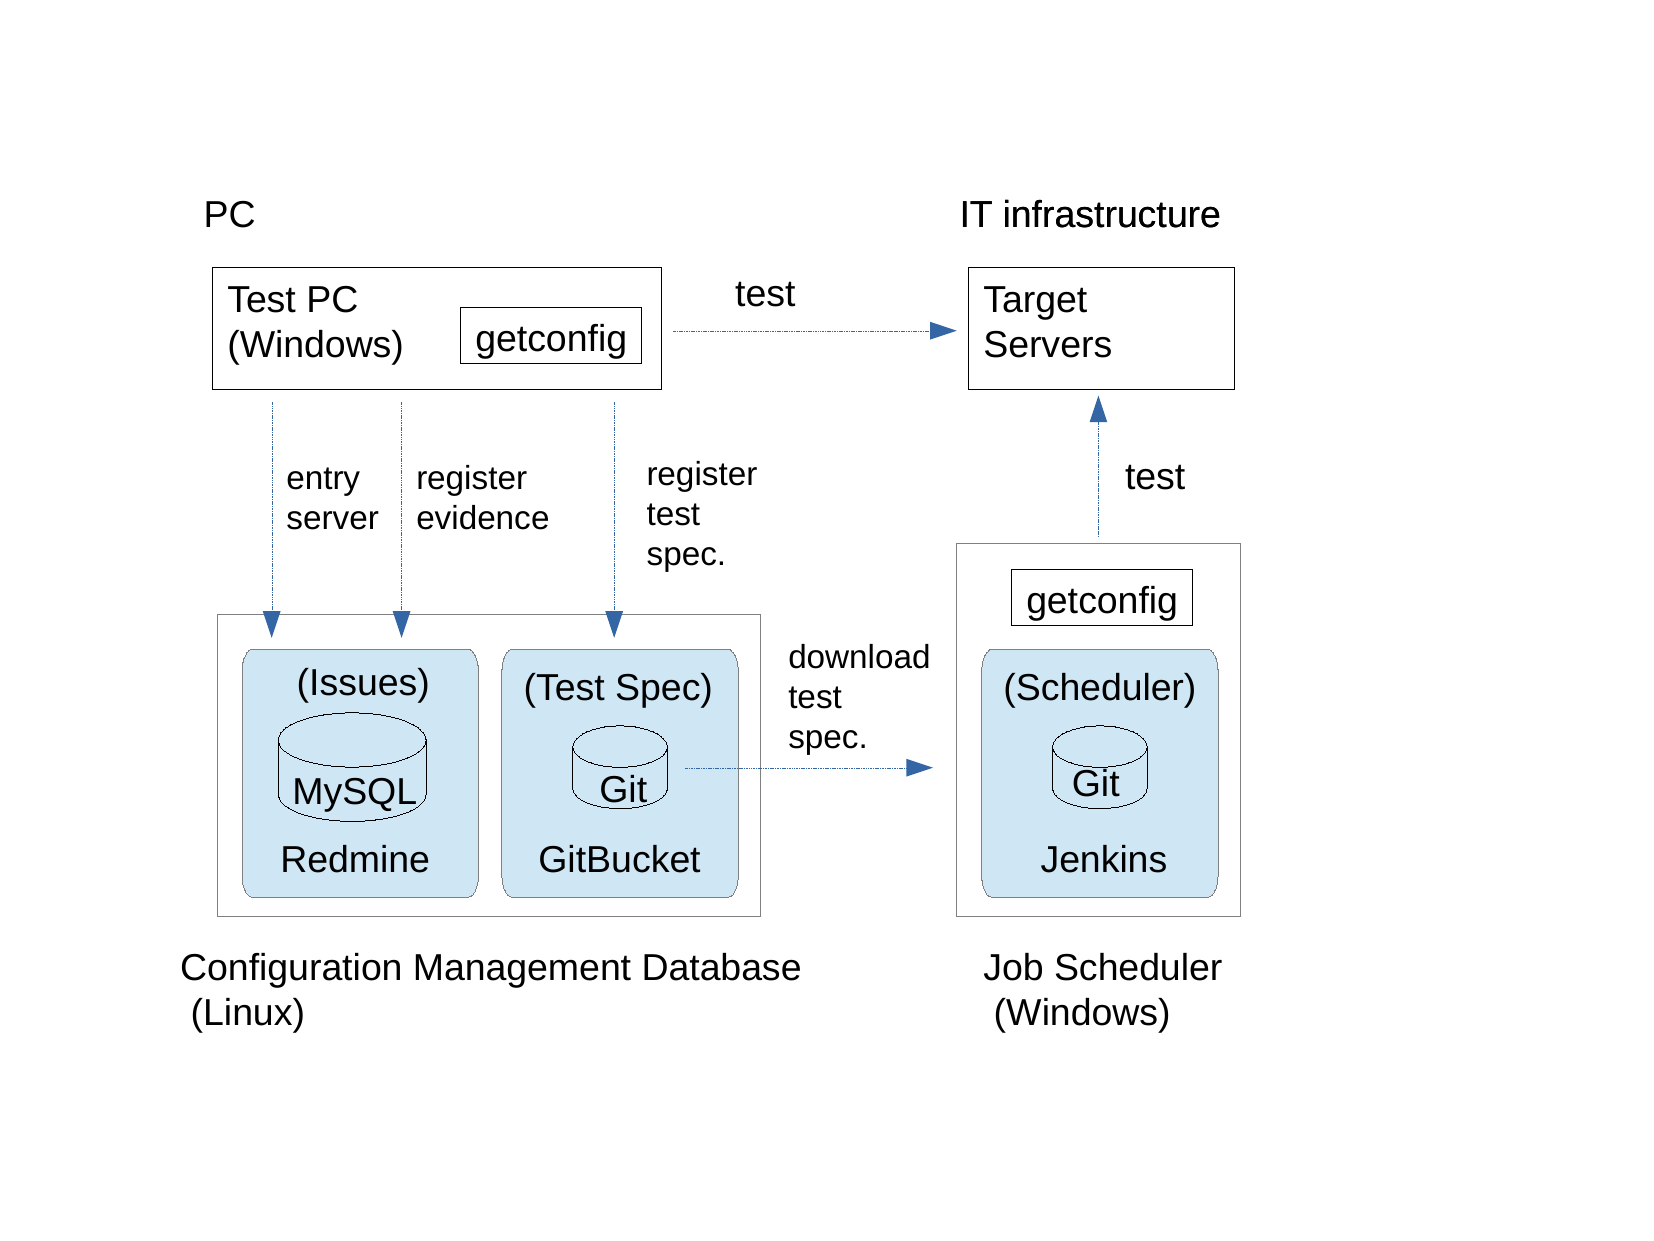

PC
IT infrastructure
IT infrastructure
test
Test PC
(Windows)
Target Servers
getconfig
register
test
spec.
test
entry
server
register
evidence
getconfig
download
test
spec.
(Issues)
(Test Spec)
(Scheduler)
Git
Git
MySQL
Redmine
GitBucket
Jenkins
Configuration Management Database
 (Linux)
Job Scheduler
 (Windows)